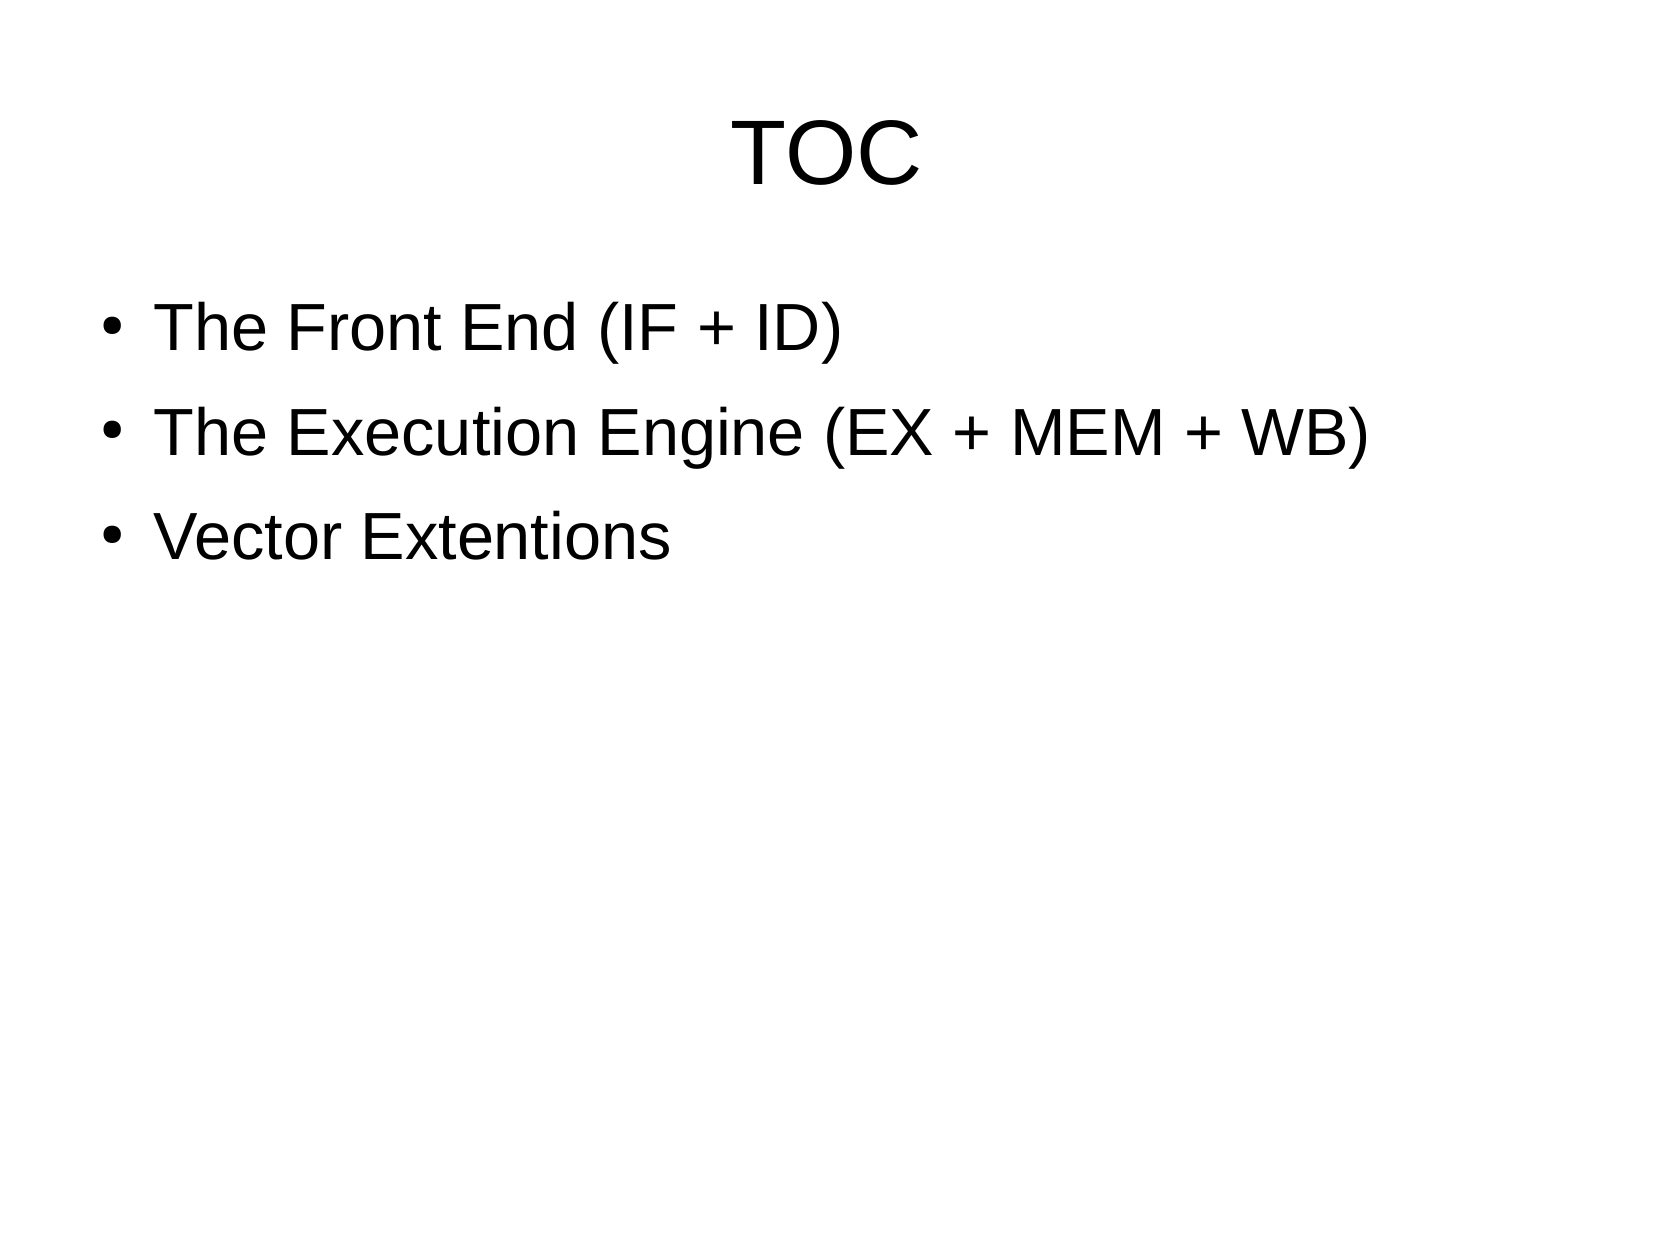

# TOC
The Front End (IF + ID)
The Execution Engine (EX + MEM + WB)
Vector Extentions